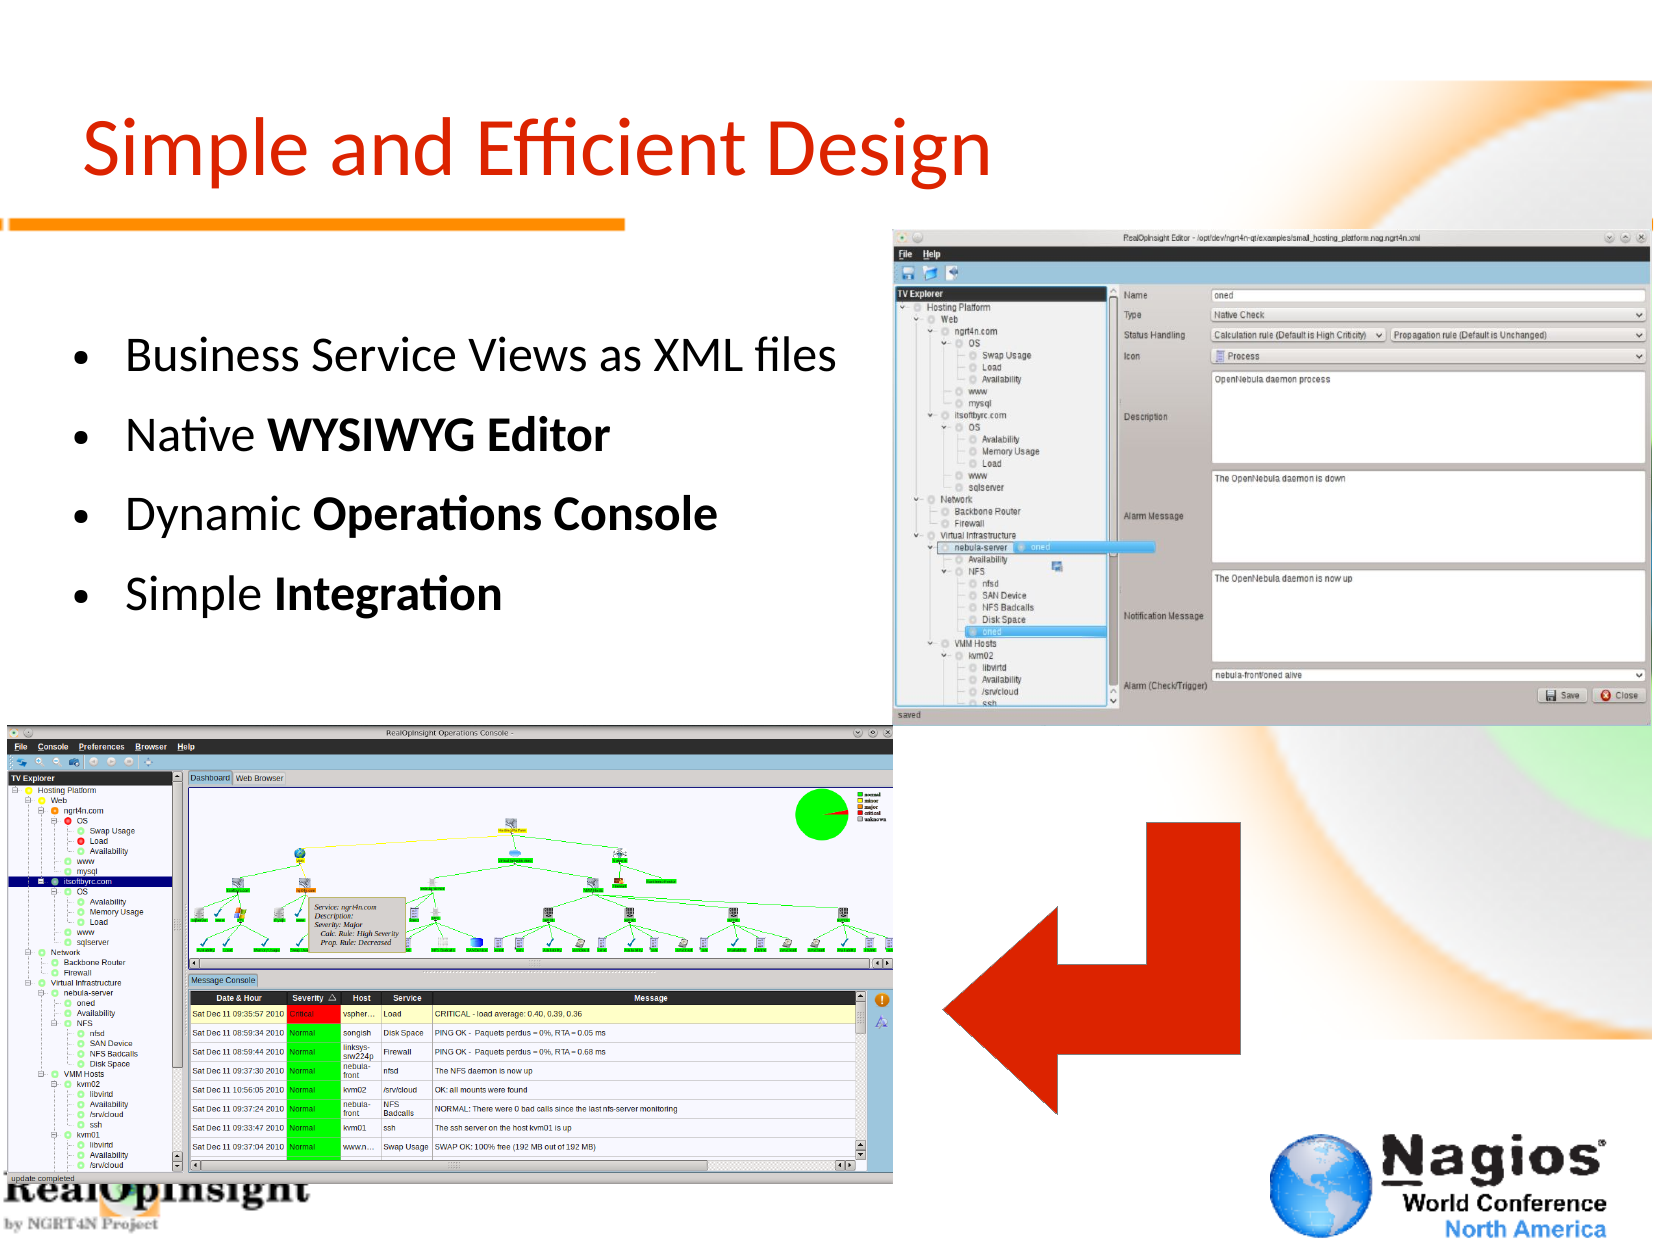

# Simple and Efficient Design
Business Service Views as XML files
Native WYSIWYG Editor
Dynamic Operations Console
Simple Integration